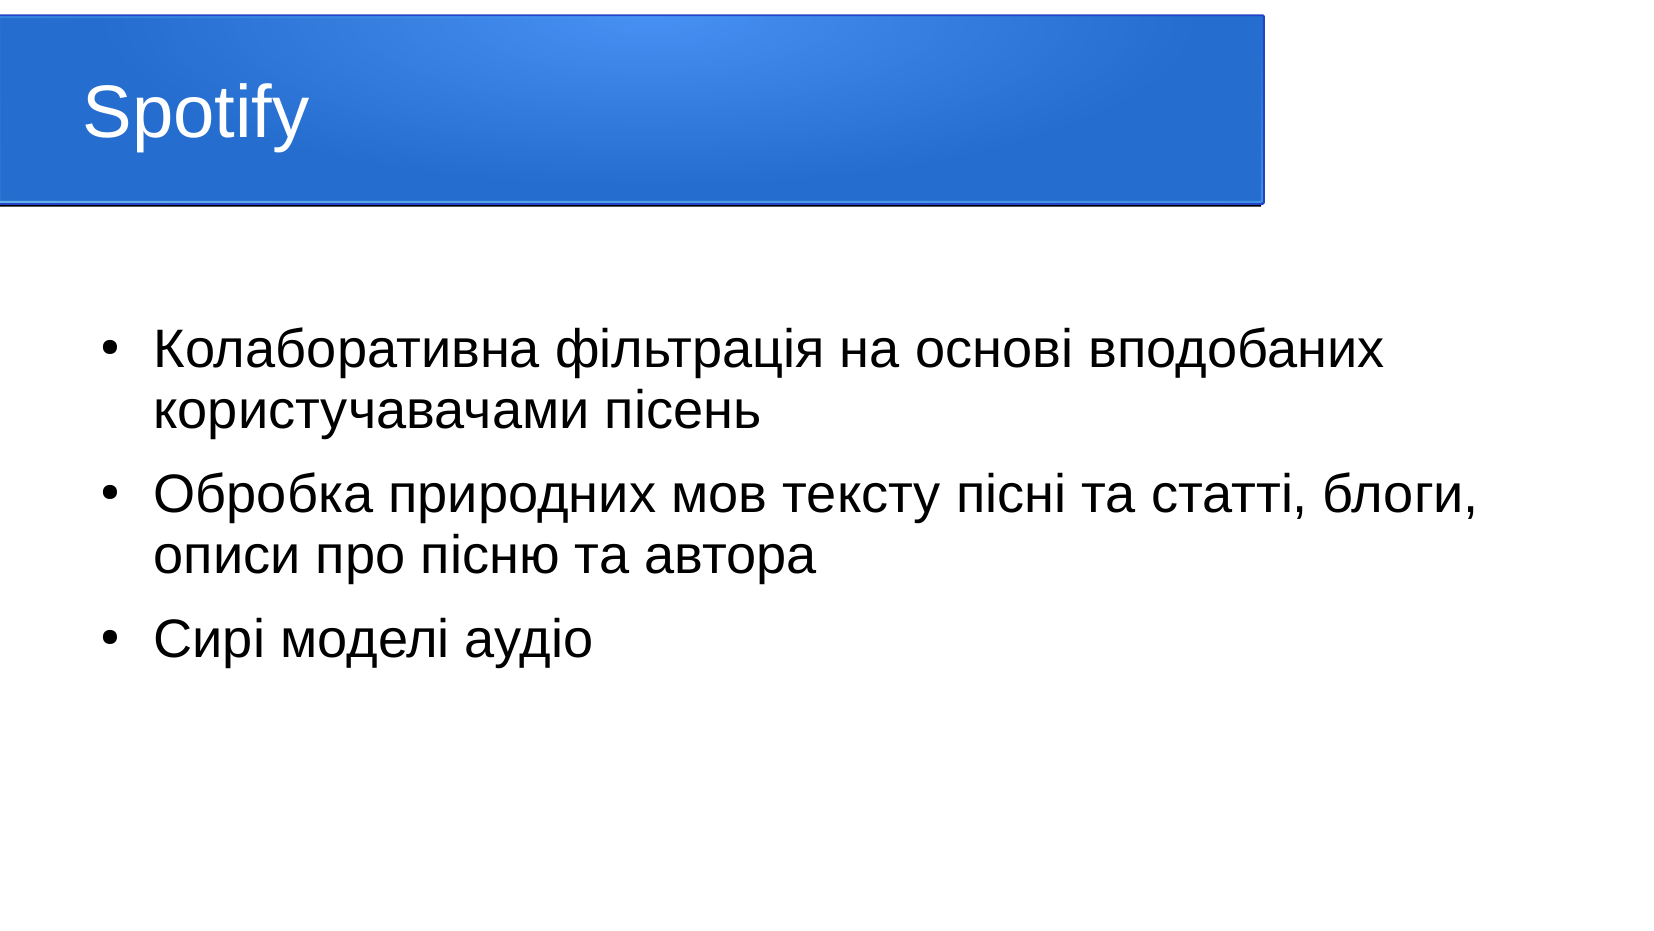

# Spotify
Колаборативна фільтрація на основі вподобаних користучавачами пісень
Обробка природних мов тексту пісні та статті, блоги, описи про пісню та автора
Сирі моделі аудіо